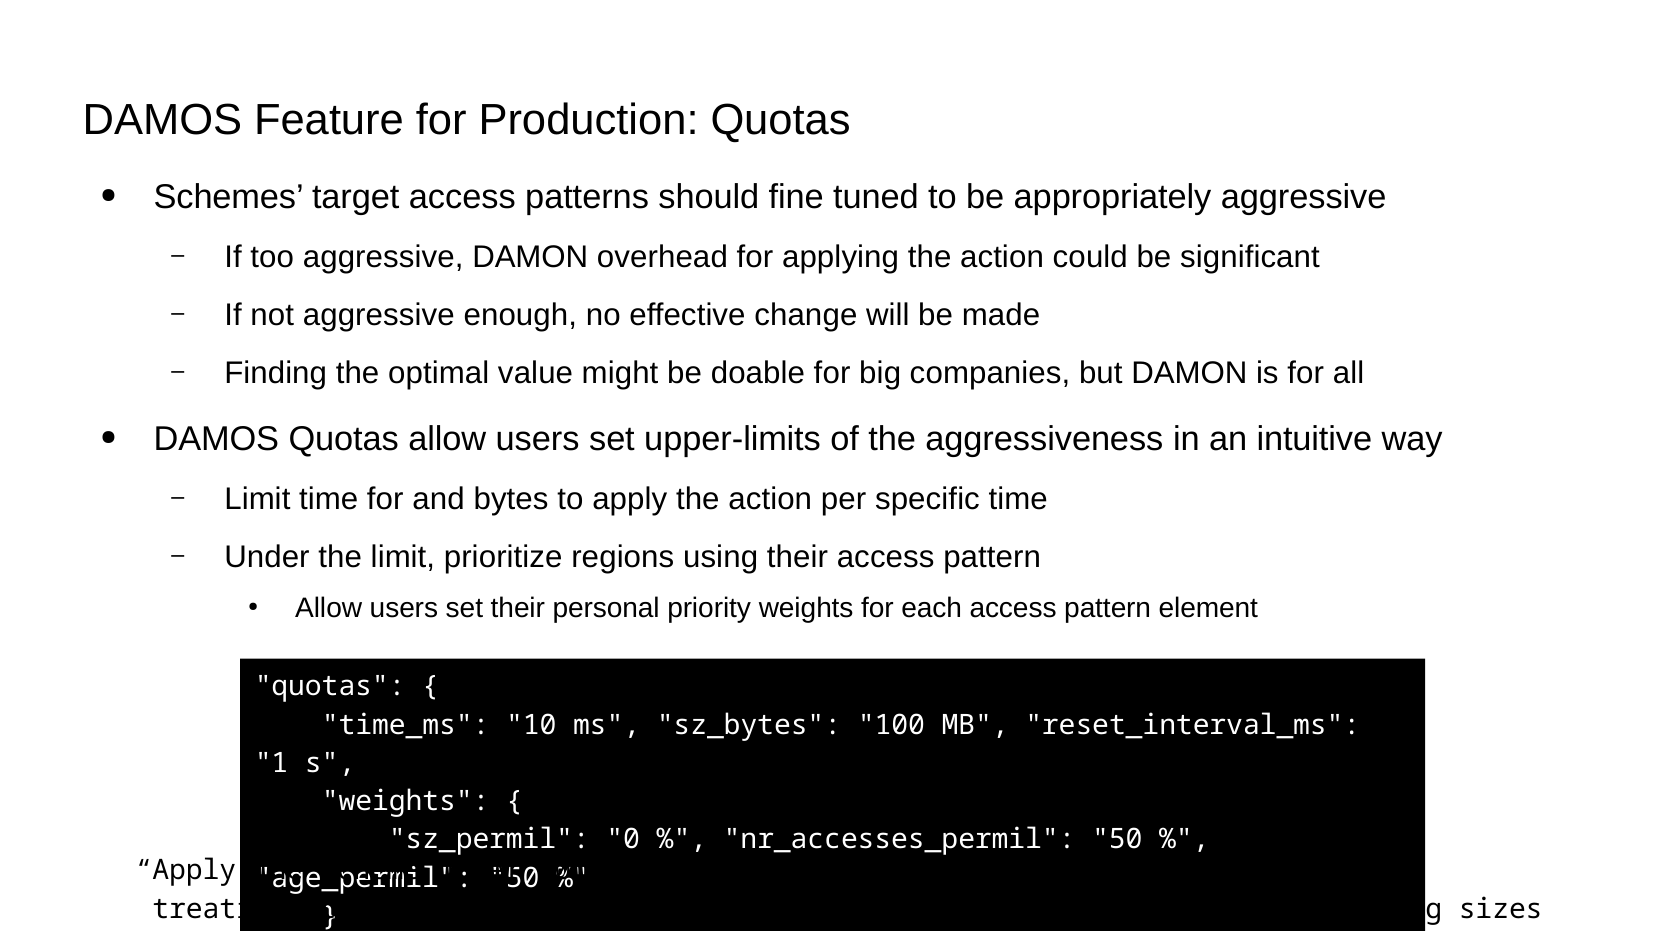

# DAMOS Feature for Production: Quotas
Schemes’ target access patterns should fine tuned to be appropriately aggressive
If too aggressive, DAMON overhead for applying the action could be significant
If not aggressive enough, no effective change will be made
Finding the optimal value might be doable for big companies, but DAMON is for all
DAMOS Quotas allow users set upper-limits of the aggressiveness in an intuitive way
Limit time for and bytes to apply the action per specific time
Under the limit, prioritize regions using their access pattern
Allow users set their personal priority weights for each access pattern element
"quotas": {
 "time_ms": "10 ms", "sz_bytes": "100 MB", "reset_interval_ms": "1 s",
 "weights": {
 "sz_permil": "0 %", "nr_accesses_permil": "50 %", "age_permil": "50 %"
 }
},
“Apply the scheme under 10ms and 100 MB per second limit,
 treating access frequency and age of regions samely important, while ignoring sizes of the regions”